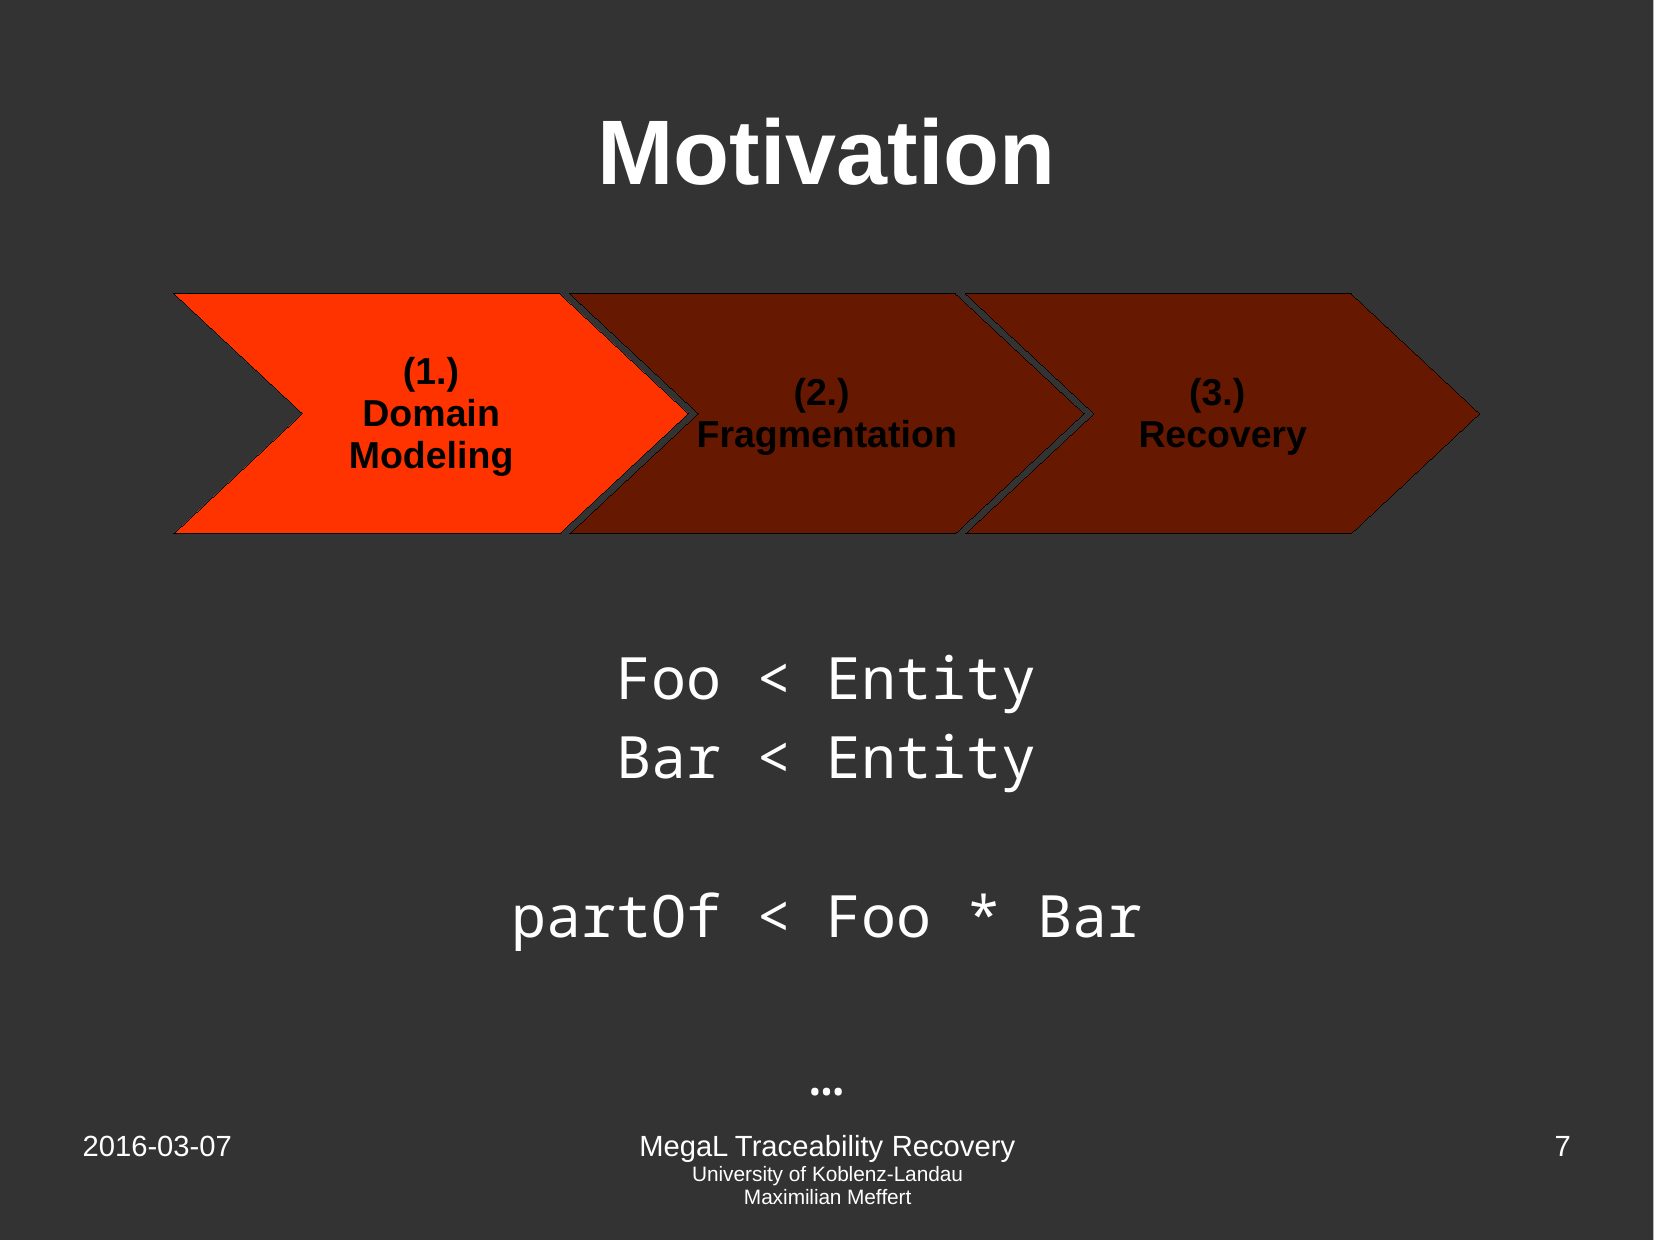

# Motivation
(1.)
Domain
Modeling
(2.)
Fragmentation
(3.)
Recovery
Foo < Entity
Bar < Entity
partOf < Foo * Bar
…
2016-03-07
MegaL Traceability Recovery
7